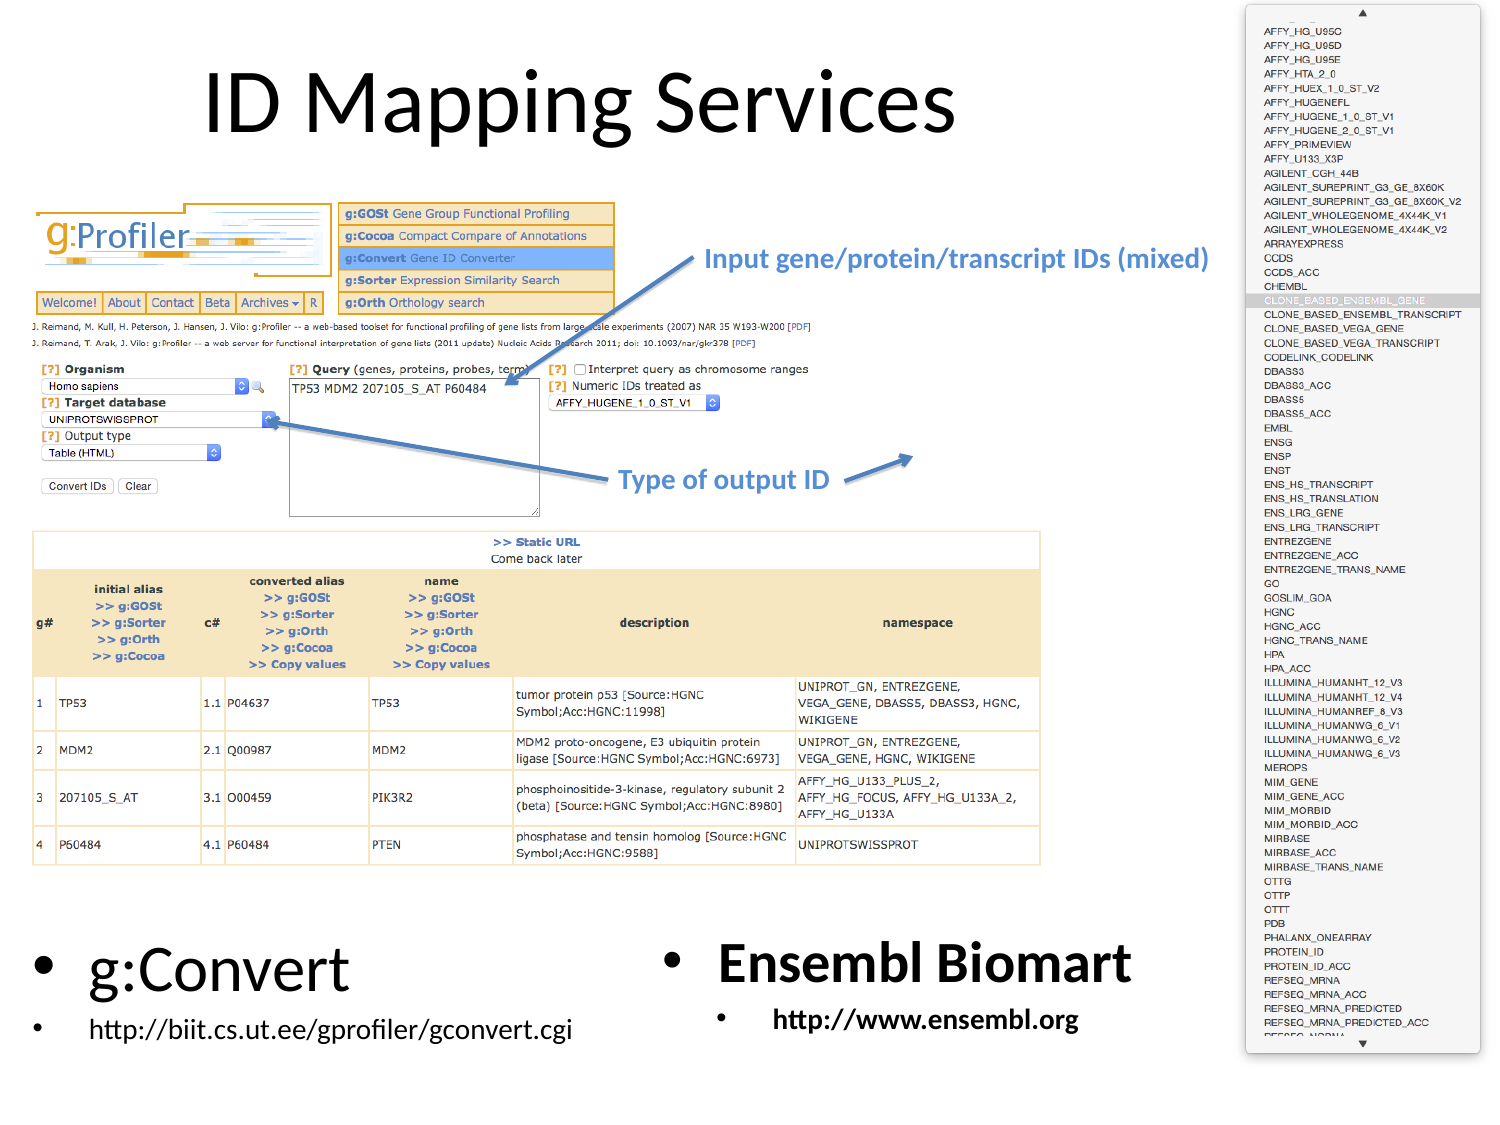

# ID Mapping Services
Input gene/protein/transcript IDs (mixed)
Type of output ID
g:Convert
http://biit.cs.ut.ee/gprofiler/gconvert.cgi
Ensembl Biomart
http://www.ensembl.org